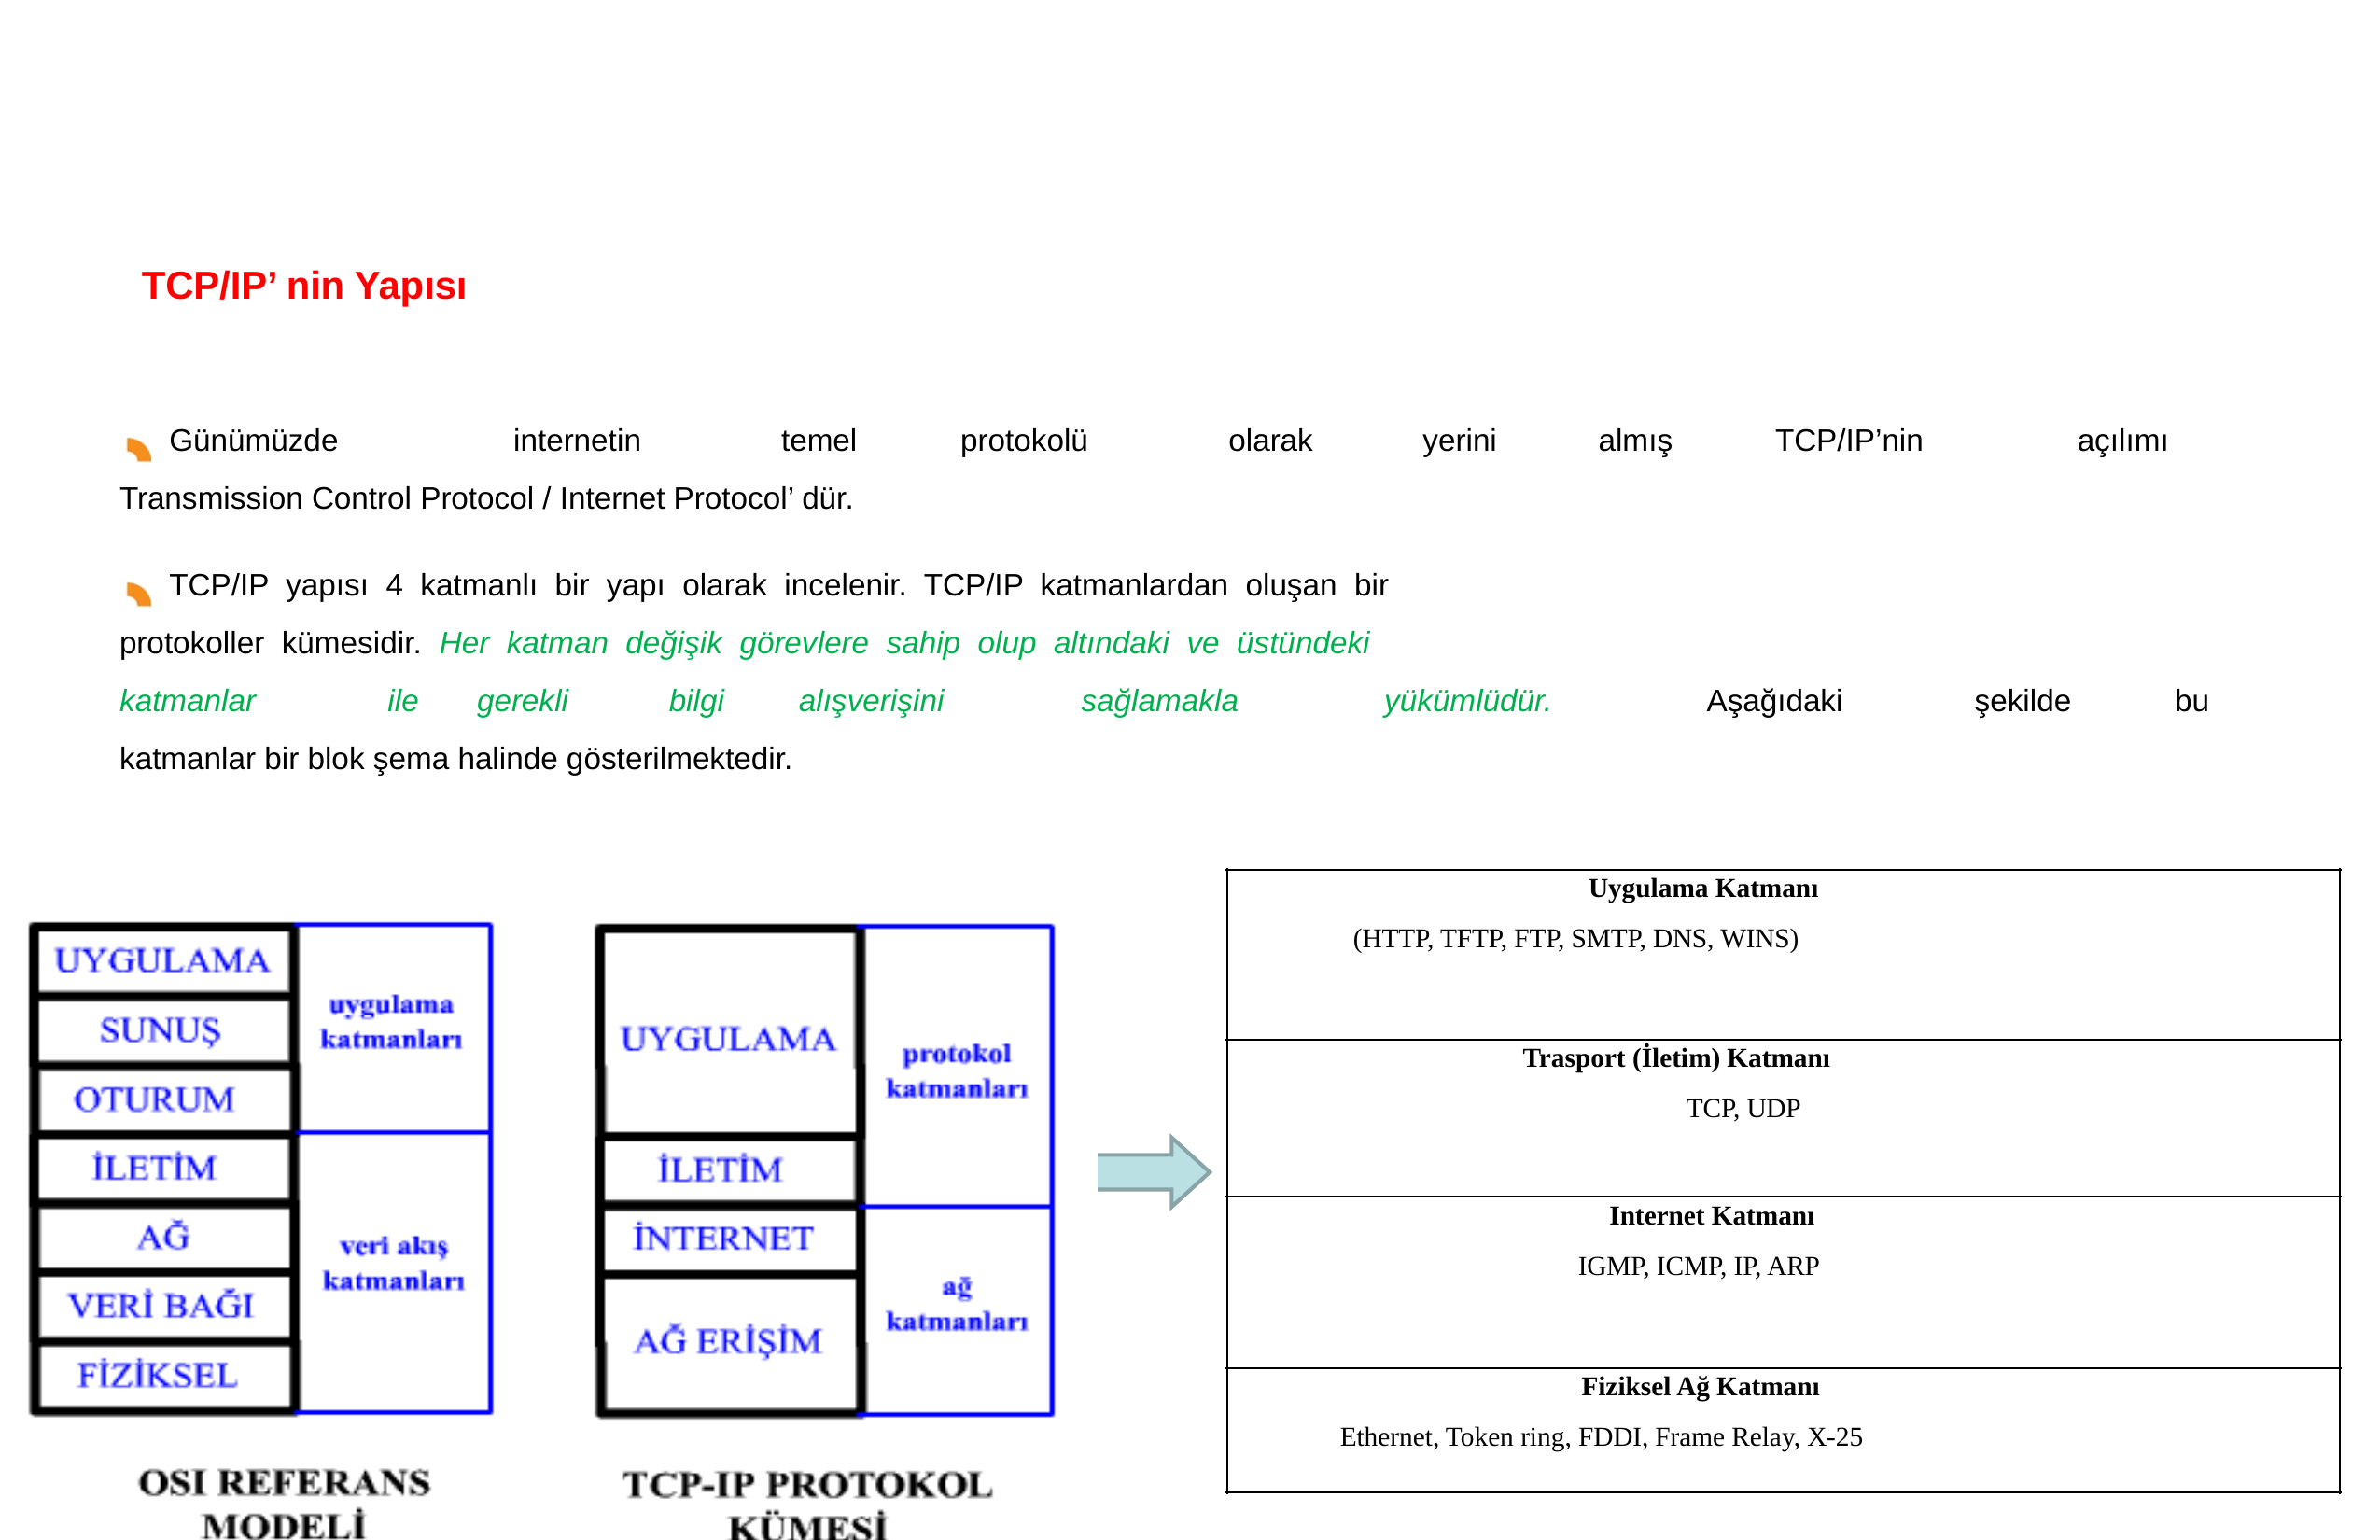

TCP/IP’ nin Yapısı
 Günümüzde
internetin
temel
protokolü
olarak
yerini
almış
TCP/IP’nin
açılımı
Transmission Control Protocol / Internet Protocol’ dür.
 TCP/IP yapısı 4 katmanlı bir yapı olarak incelenir. TCP/IP katmanlardan oluşan bir
protokoller kümesidir. Her katman değişik görevlere sahip olup altındaki ve üstündeki
katmanlar
ile
gerekli
bilgi
alışverişini
sağlamakla
yükümlüdür.
Aşağıdaki
şekilde
bu
katmanlar bir blok şema halinde gösterilmektedir.
Uygulama Katmanı
 (HTTP, TFTP, FTP, SMTP, DNS, WINS)
Trasport (İletim) Katmanı
TCP, UDP
Internet Katmanı
IGMP, ICMP, IP, ARP
Fiziksel Ağ Katmanı
Ethernet, Token ring, FDDI, Frame Relay, X-25